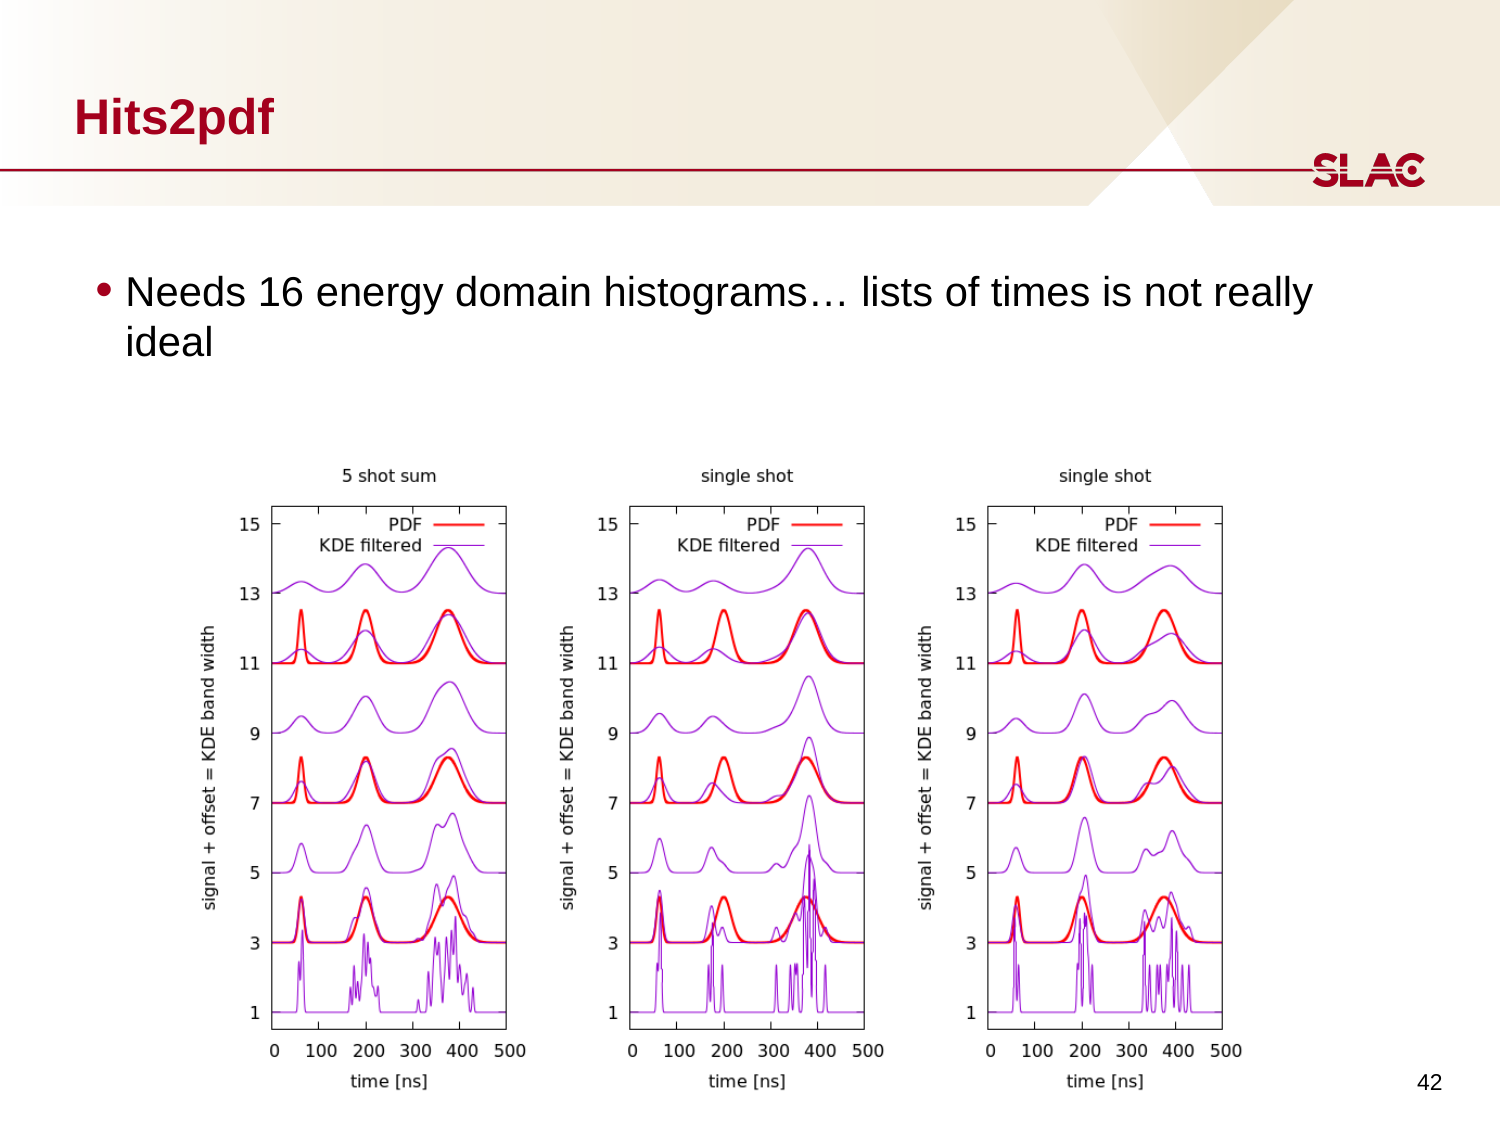

# Hits2pdf
Needs 16 energy domain histograms… lists of times is not really ideal